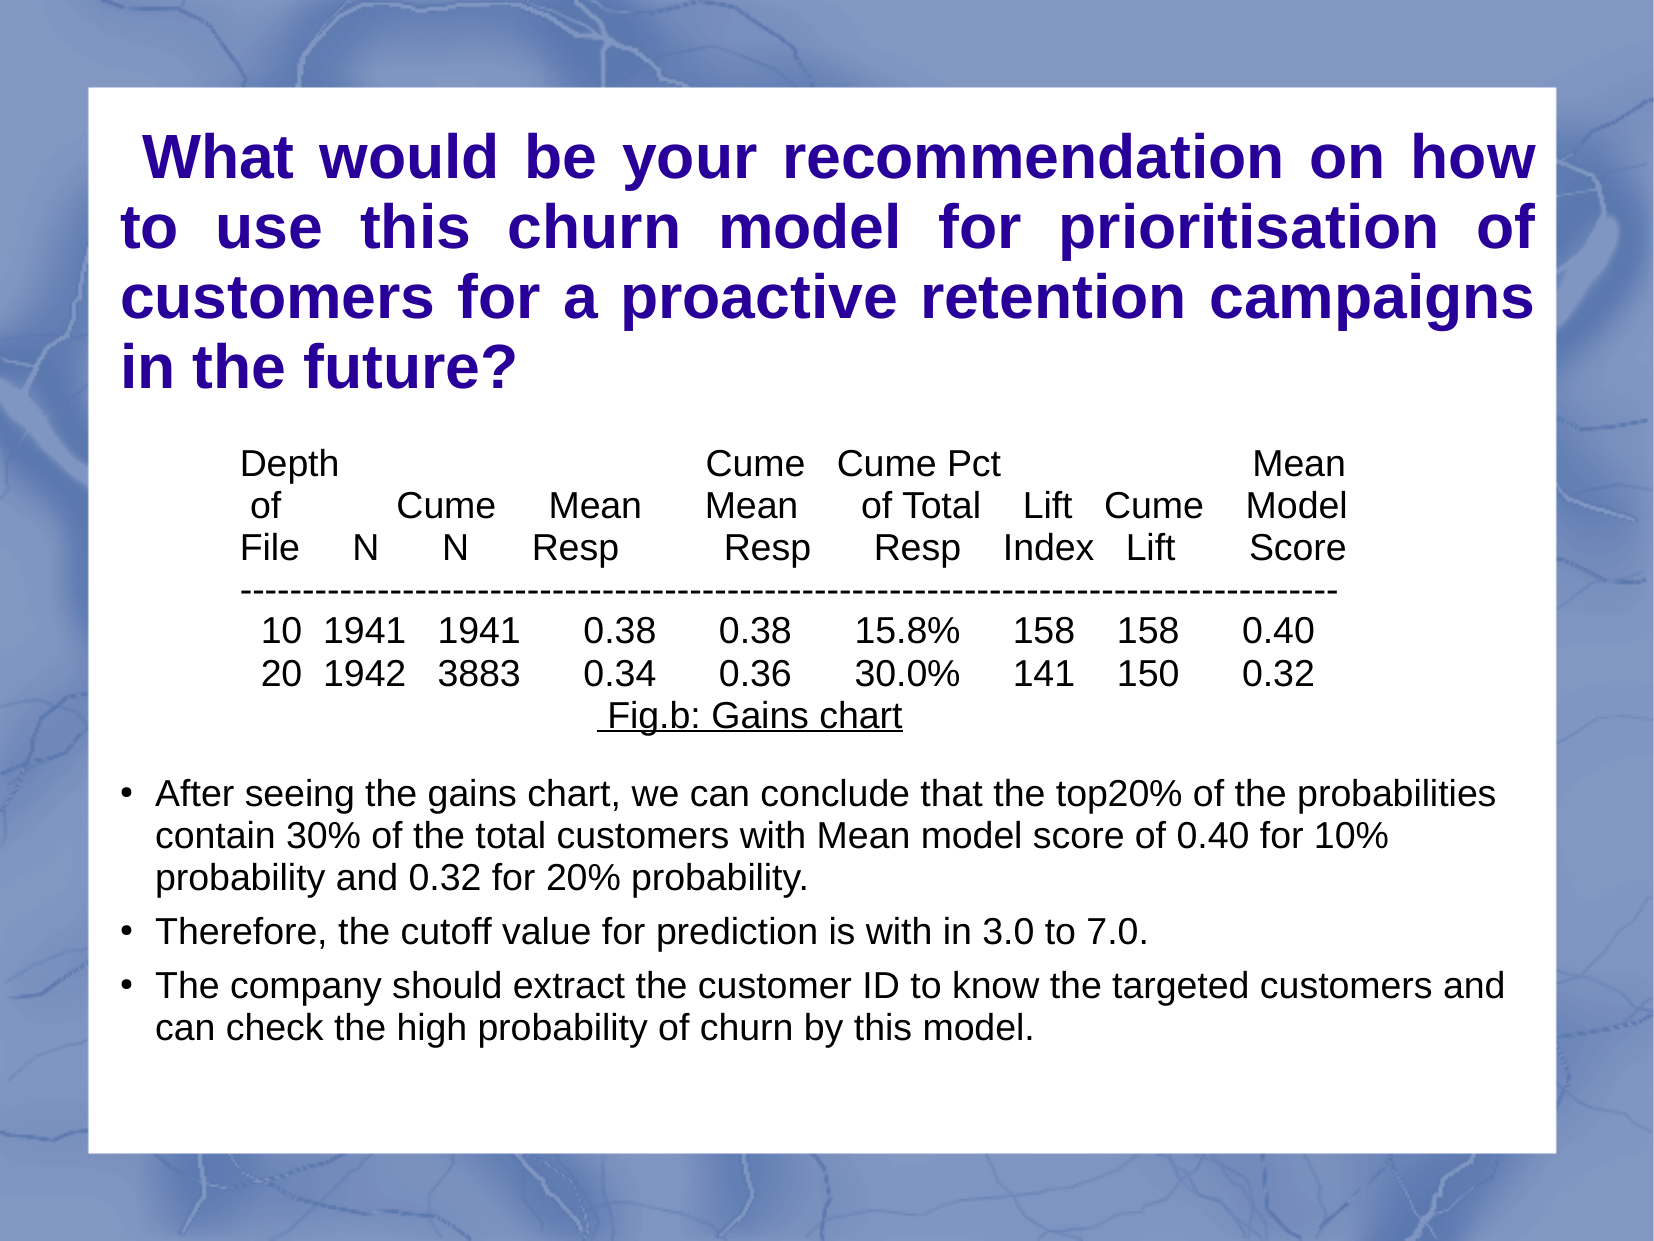

# What would be your recommendation on how to use this churn model for prioritisation of customers for a proactive retention campaigns in the future?
Depth Cume Cume Pct Mean
 of Cume Mean Mean of Total Lift Cume Model
File N N Resp Resp Resp Index Lift Score
----------------------------------------------------------------------------------------
 10 1941 1941 0.38 0.38 15.8% 158 158 0.40
 20 1942 3883 0.34 0.36 30.0% 141 150 0.32
 Fig.b: Gains chart
After seeing the gains chart, we can conclude that the top20% of the probabilities contain 30% of the total customers with Mean model score of 0.40 for 10% probability and 0.32 for 20% probability.
Therefore, the cutoff value for prediction is with in 3.0 to 7.0.
The company should extract the customer ID to know the targeted customers and can check the high probability of churn by this model.